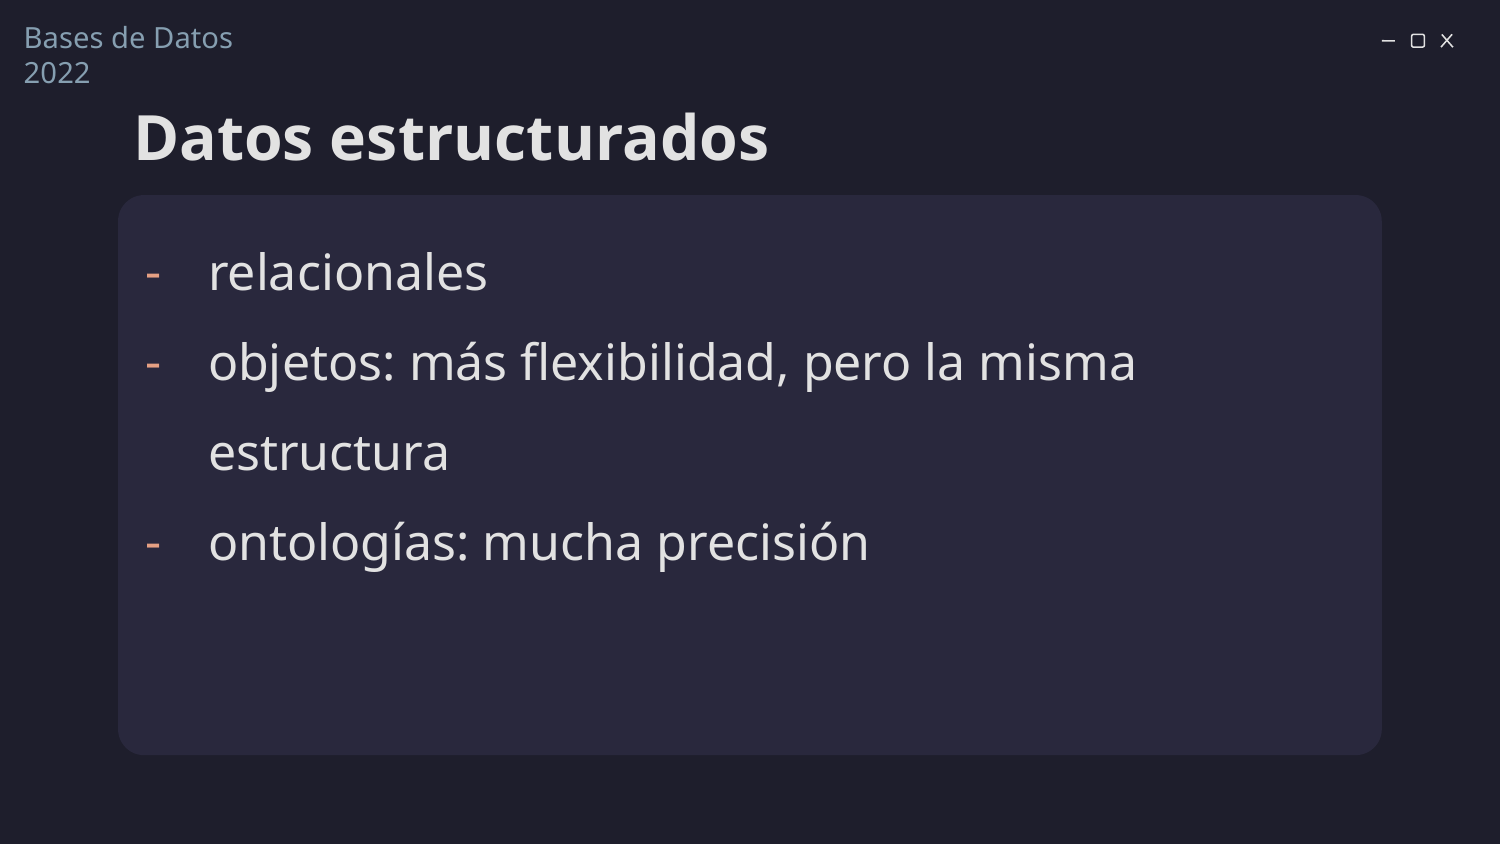

# Datos estructurados
relacionales
objetos: más flexibilidad, pero la misma estructura
ontologías: mucha precisión